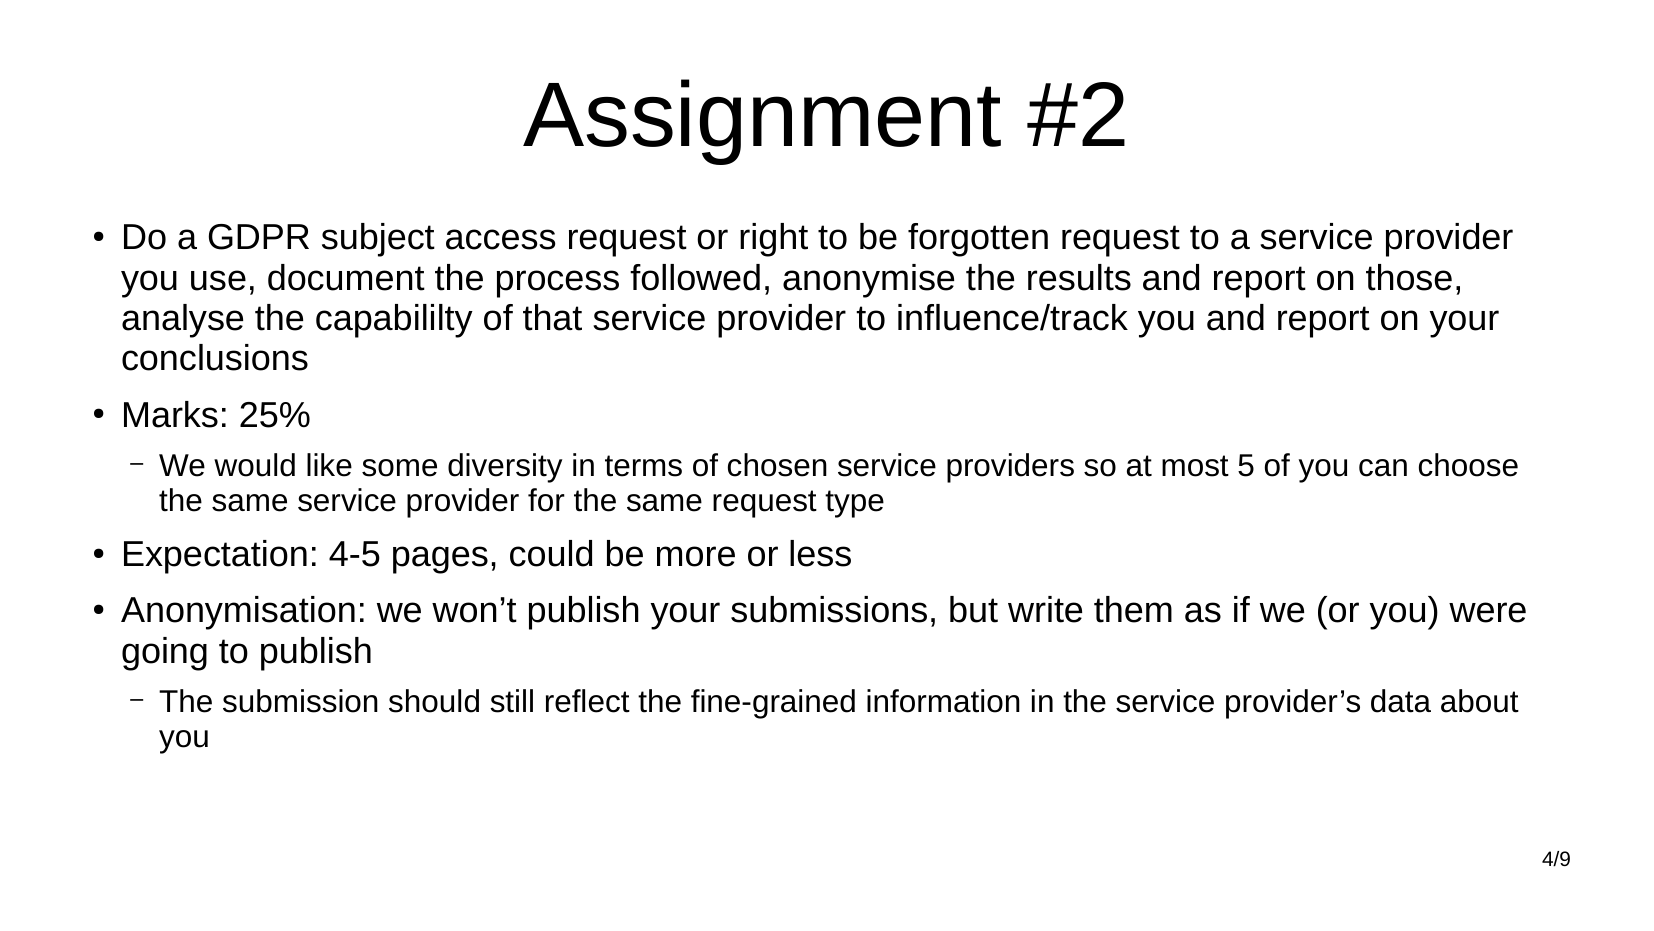

# Assignment #2
Do a GDPR subject access request or right to be forgotten request to a service provider you use, document the process followed, anonymise the results and report on those, analyse the capabililty of that service provider to influence/track you and report on your conclusions
Marks: 25%
We would like some diversity in terms of chosen service providers so at most 5 of you can choose the same service provider for the same request type
Expectation: 4-5 pages, could be more or less
Anonymisation: we won’t publish your submissions, but write them as if we (or you) were going to publish
The submission should still reflect the fine-grained information in the service provider’s data about you
4